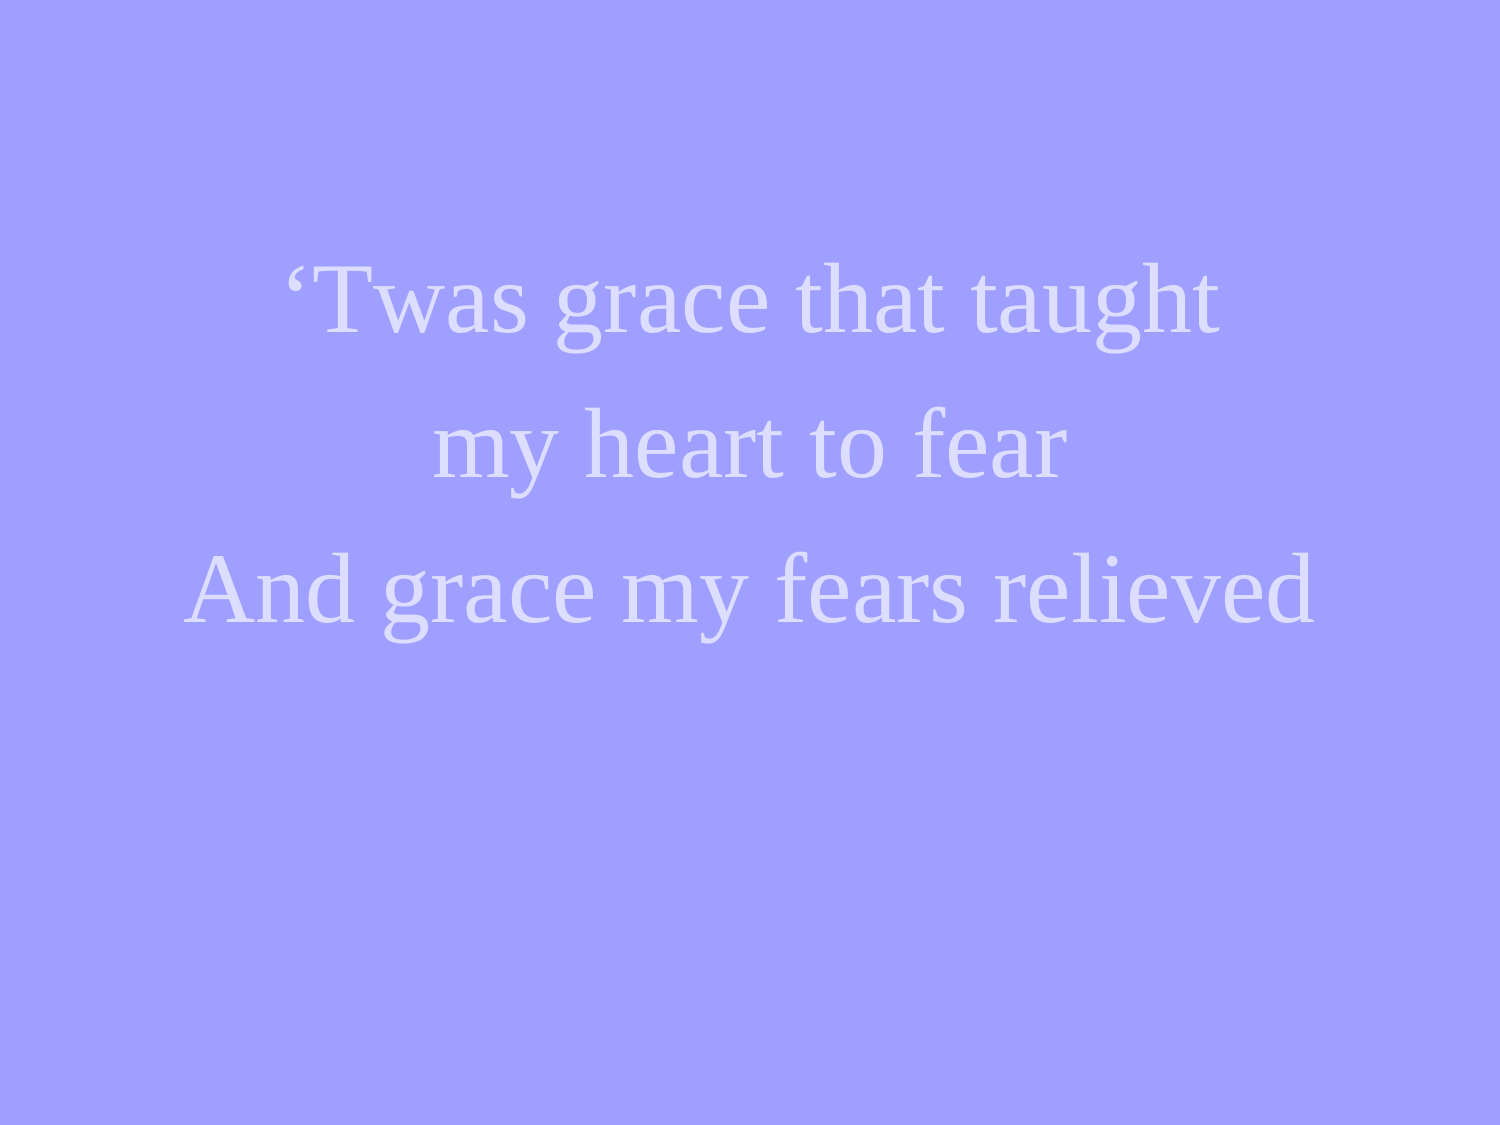

# ‘Twas grace that taught
my heart to fear
And grace my fears relieved